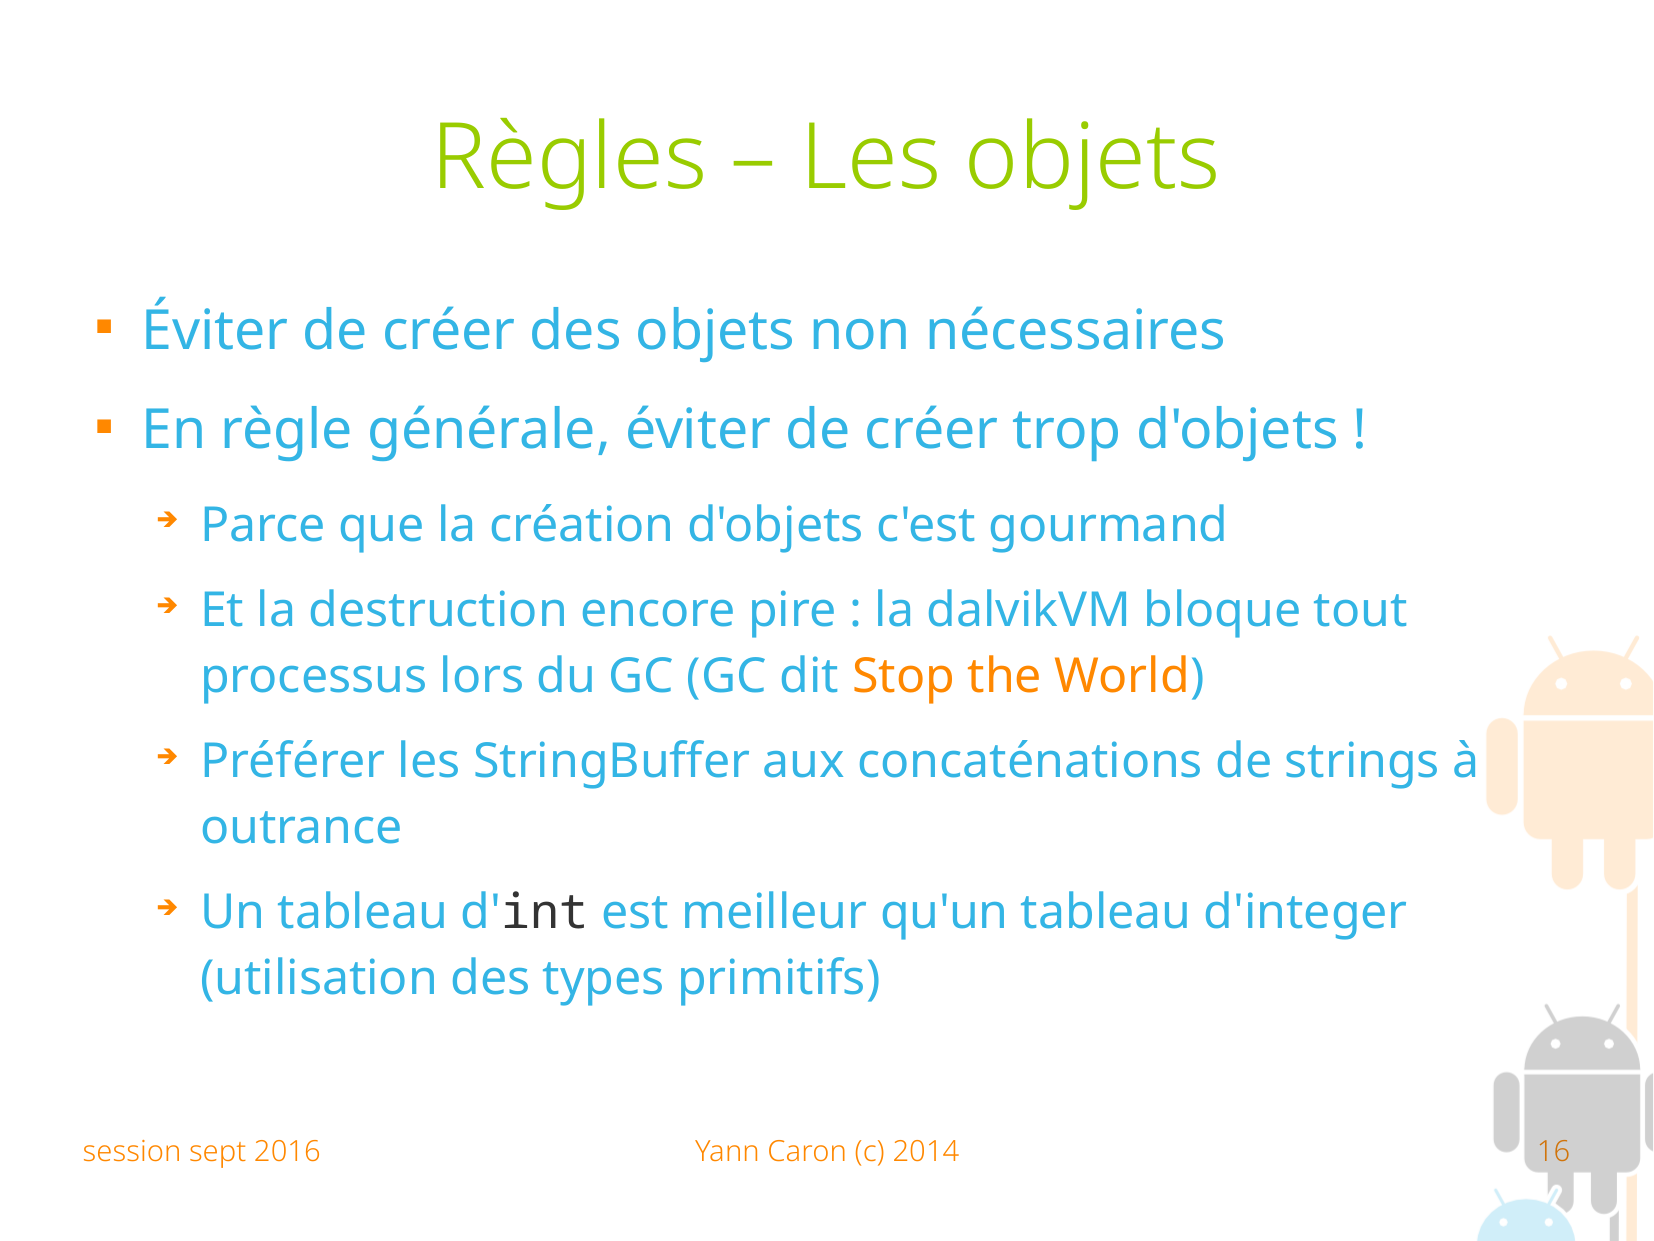

# Règles – Les objets
Éviter de créer des objets non nécessaires
En règle générale, éviter de créer trop d'objets !
Parce que la création d'objets c'est gourmand
Et la destruction encore pire : la dalvikVM bloque tout processus lors du GC (GC dit Stop the World)
Préférer les StringBuffer aux concaténations de strings à outrance
Un tableau d'int est meilleur qu'un tableau d'integer (utilisation des types primitifs)
session sept 2016
Yann Caron (c) 2014
16